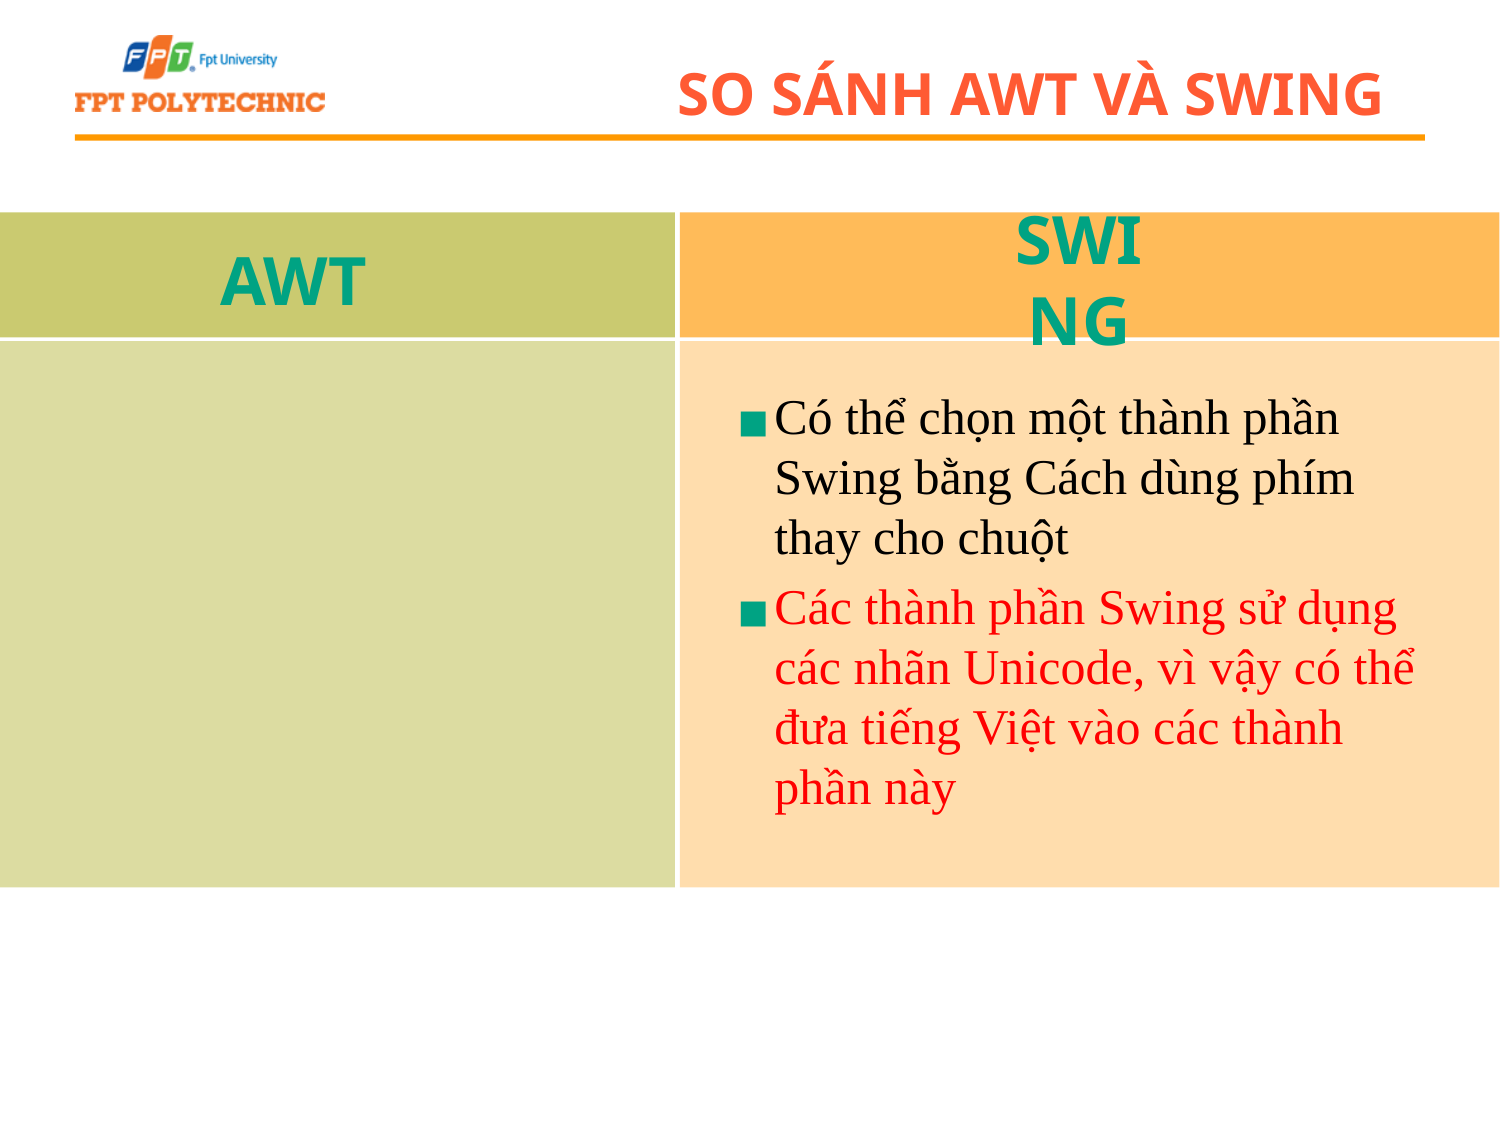

So sánh AWT và SWING
AWT
SWING
Có thể chọn một thành phần Swing bằng Cách dùng phím thay cho chuột
Các thành phần Swing sử dụng các nhãn Unicode, vì vậy có thể đưa tiếng Việt vào các thành phần này